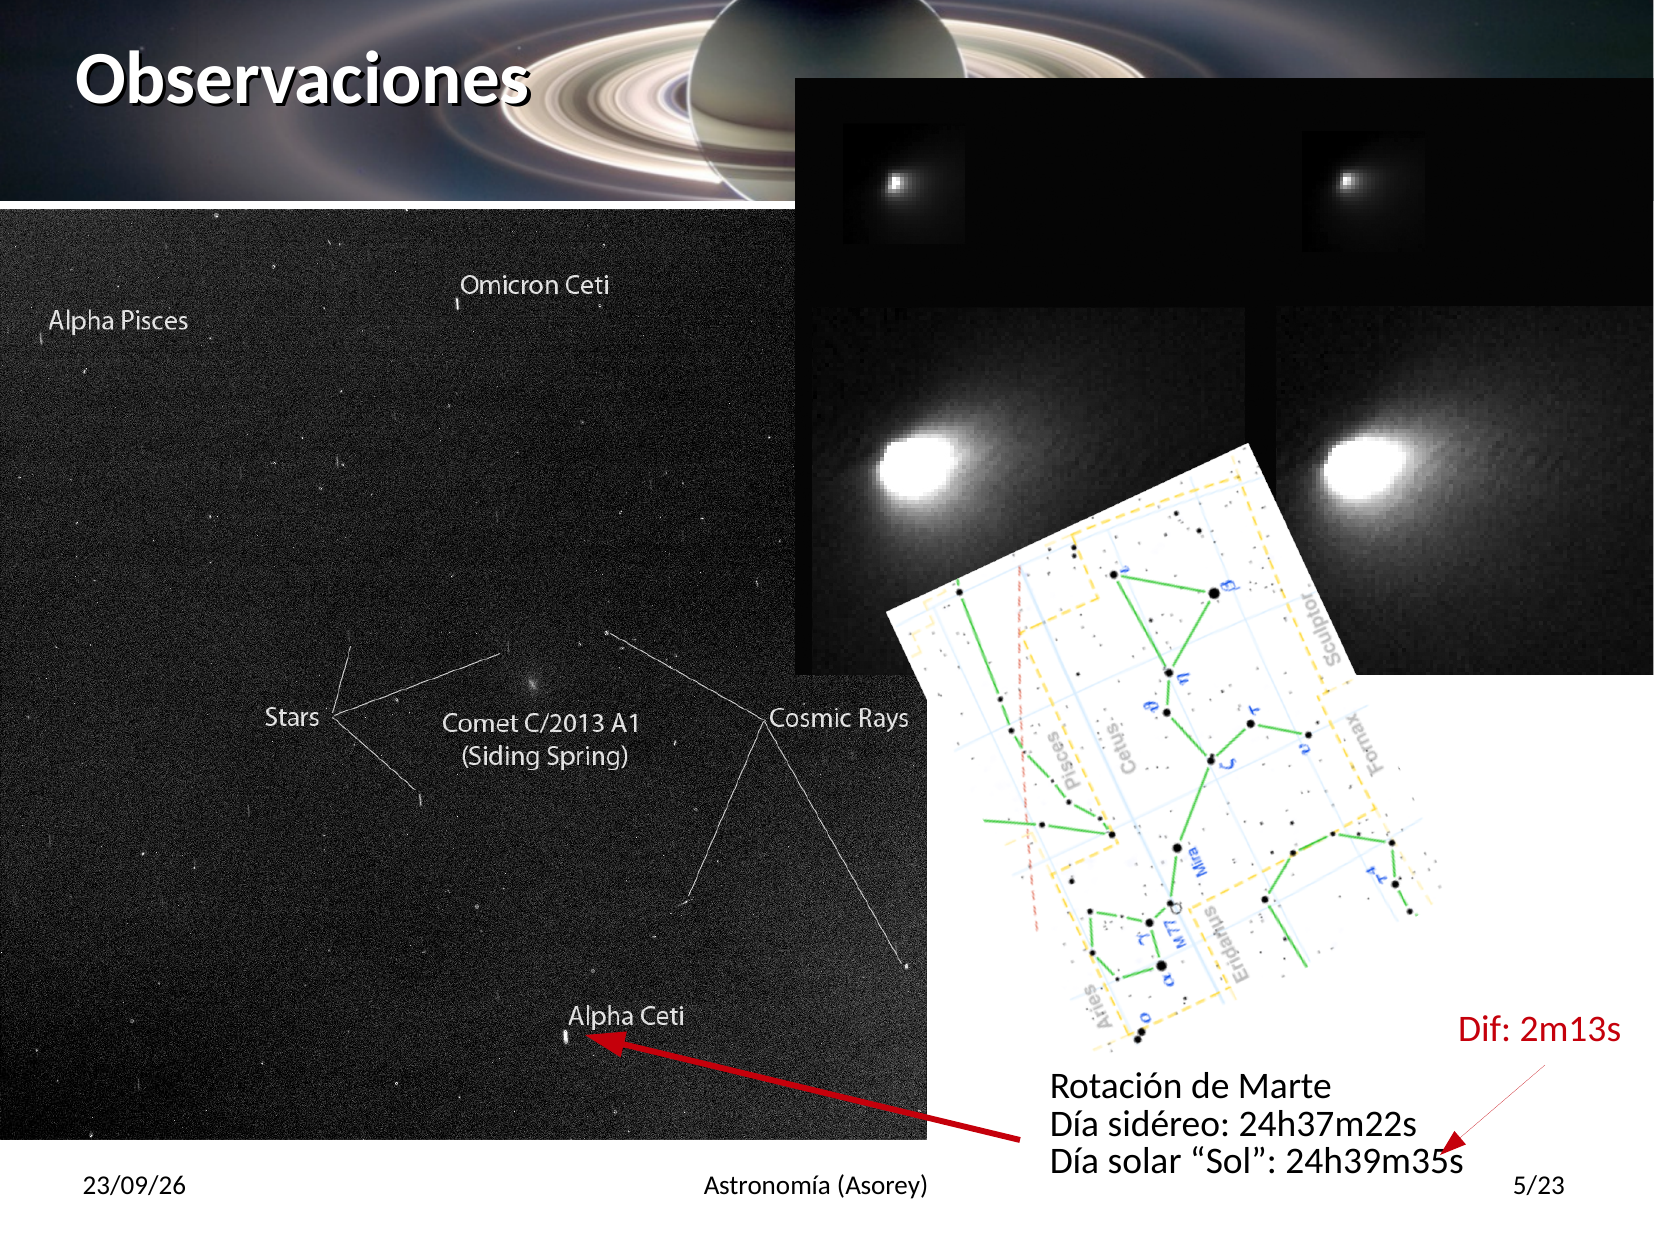

# Observaciones
Dif: 2m13s
Rotación de Marte
Día sidéreo: 24h37m22s
Día solar “Sol”: 24h39m35s
Astronomía (Asorey)
5